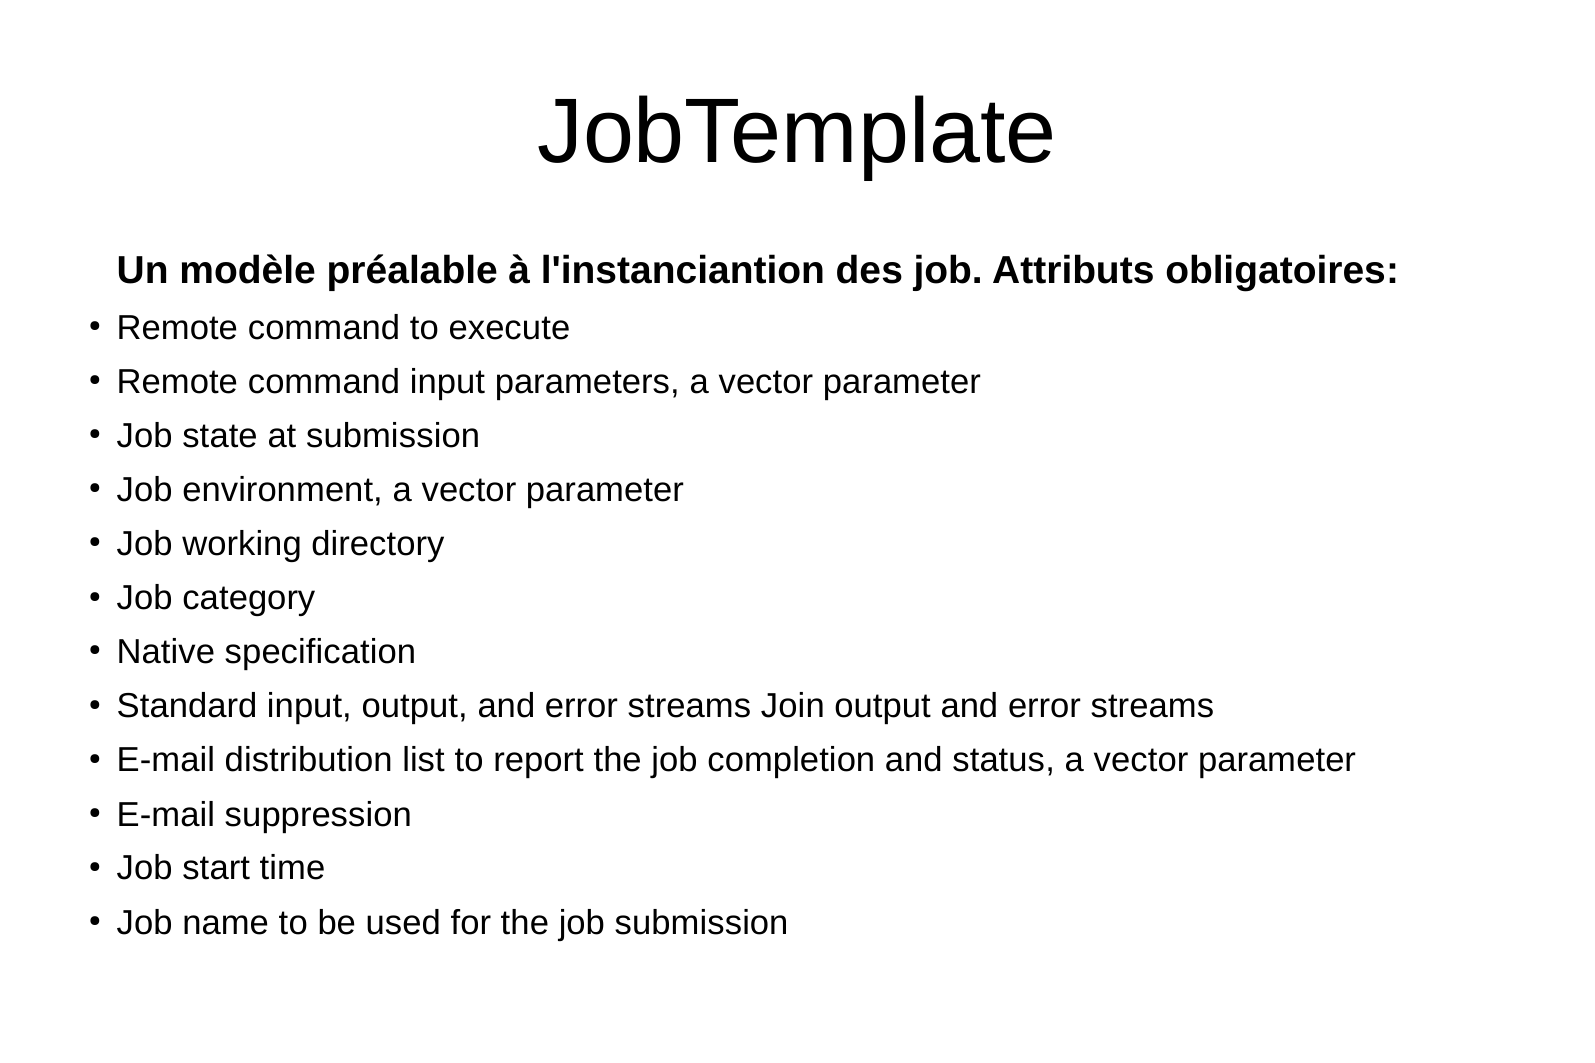

# JobTemplate
Un modèle préalable à l'instanciantion des job. Attributs obligatoires:
Remote command to execute
Remote command input parameters, a vector parameter
Job state at submission
Job environment, a vector parameter
Job working directory
Job category
Native specification
Standard input, output, and error streams Join output and error streams
E-mail distribution list to report the job completion and status, a vector parameter
E-mail suppression
Job start time
Job name to be used for the job submission